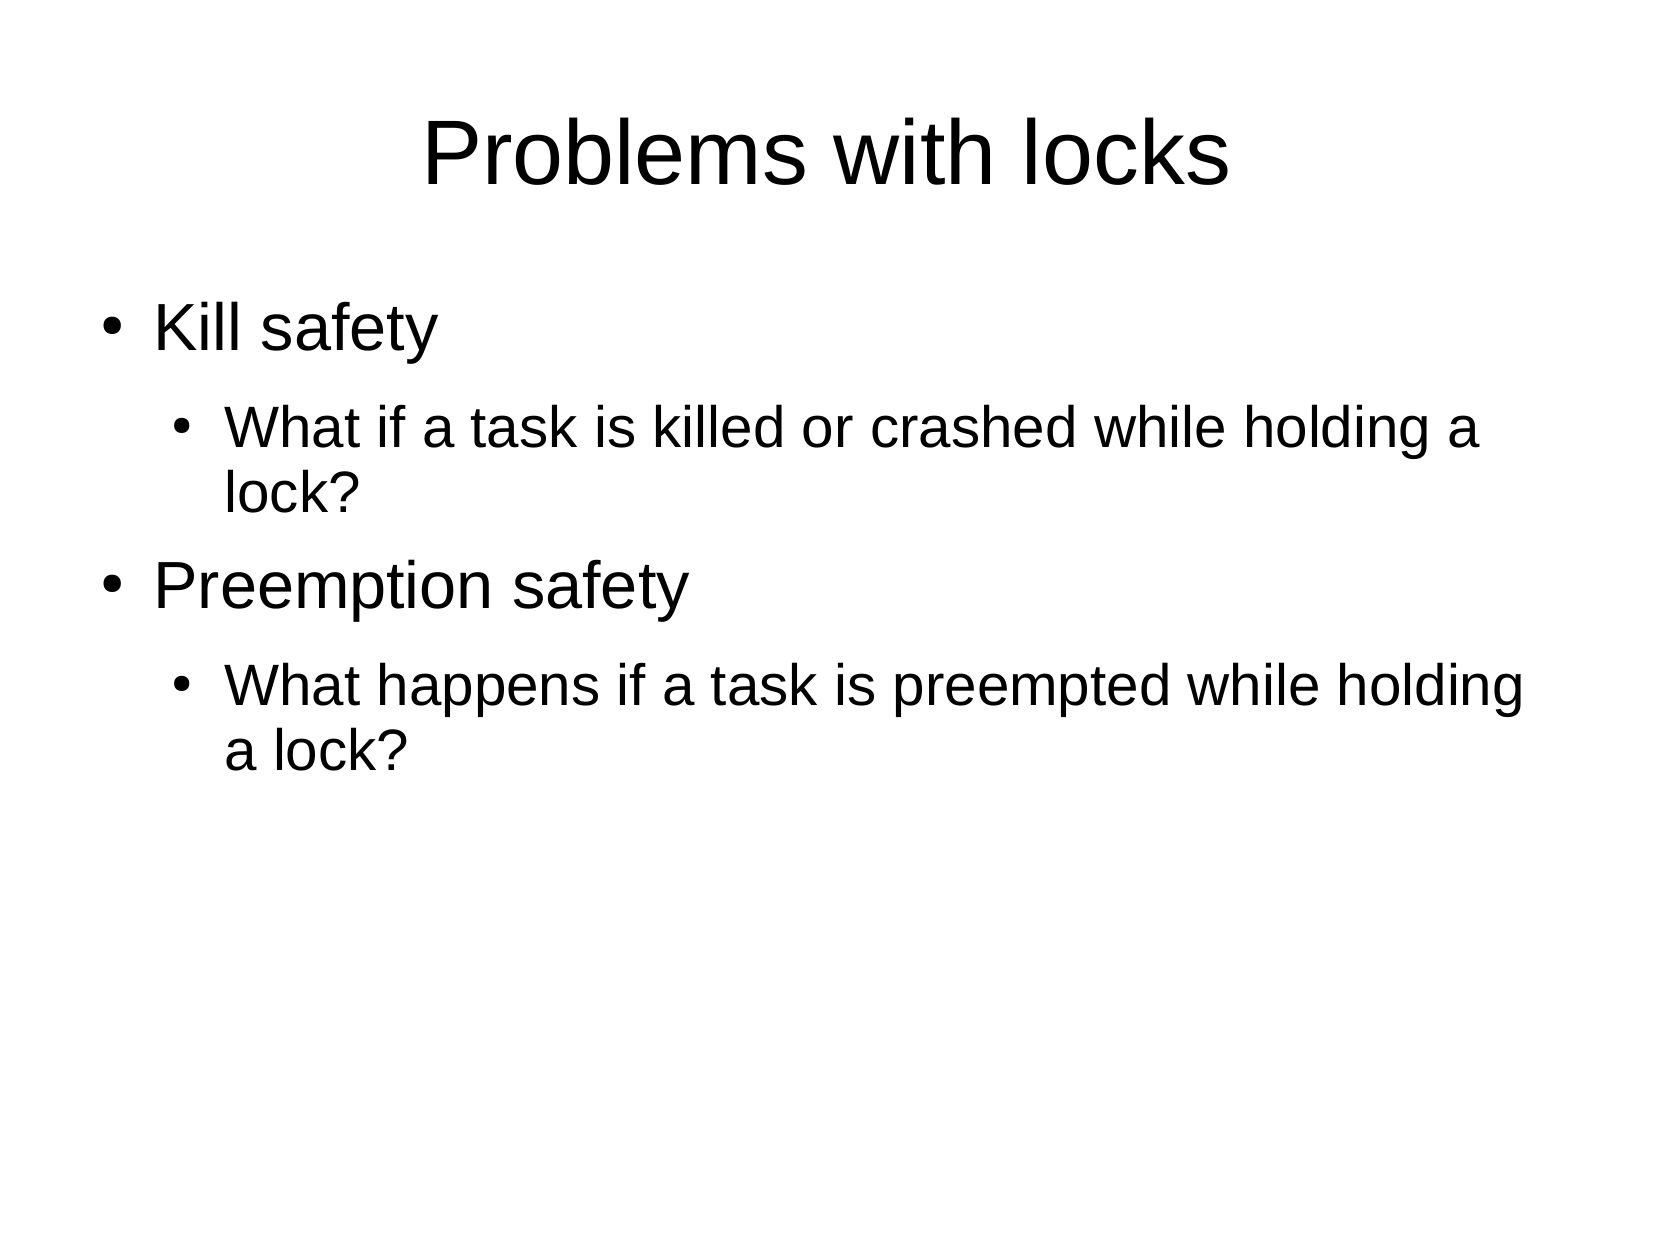

# Problems with locks
Kill safety
What if a task is killed or crashed while holding a lock?
Preemption safety
What happens if a task is preempted while holding a lock?